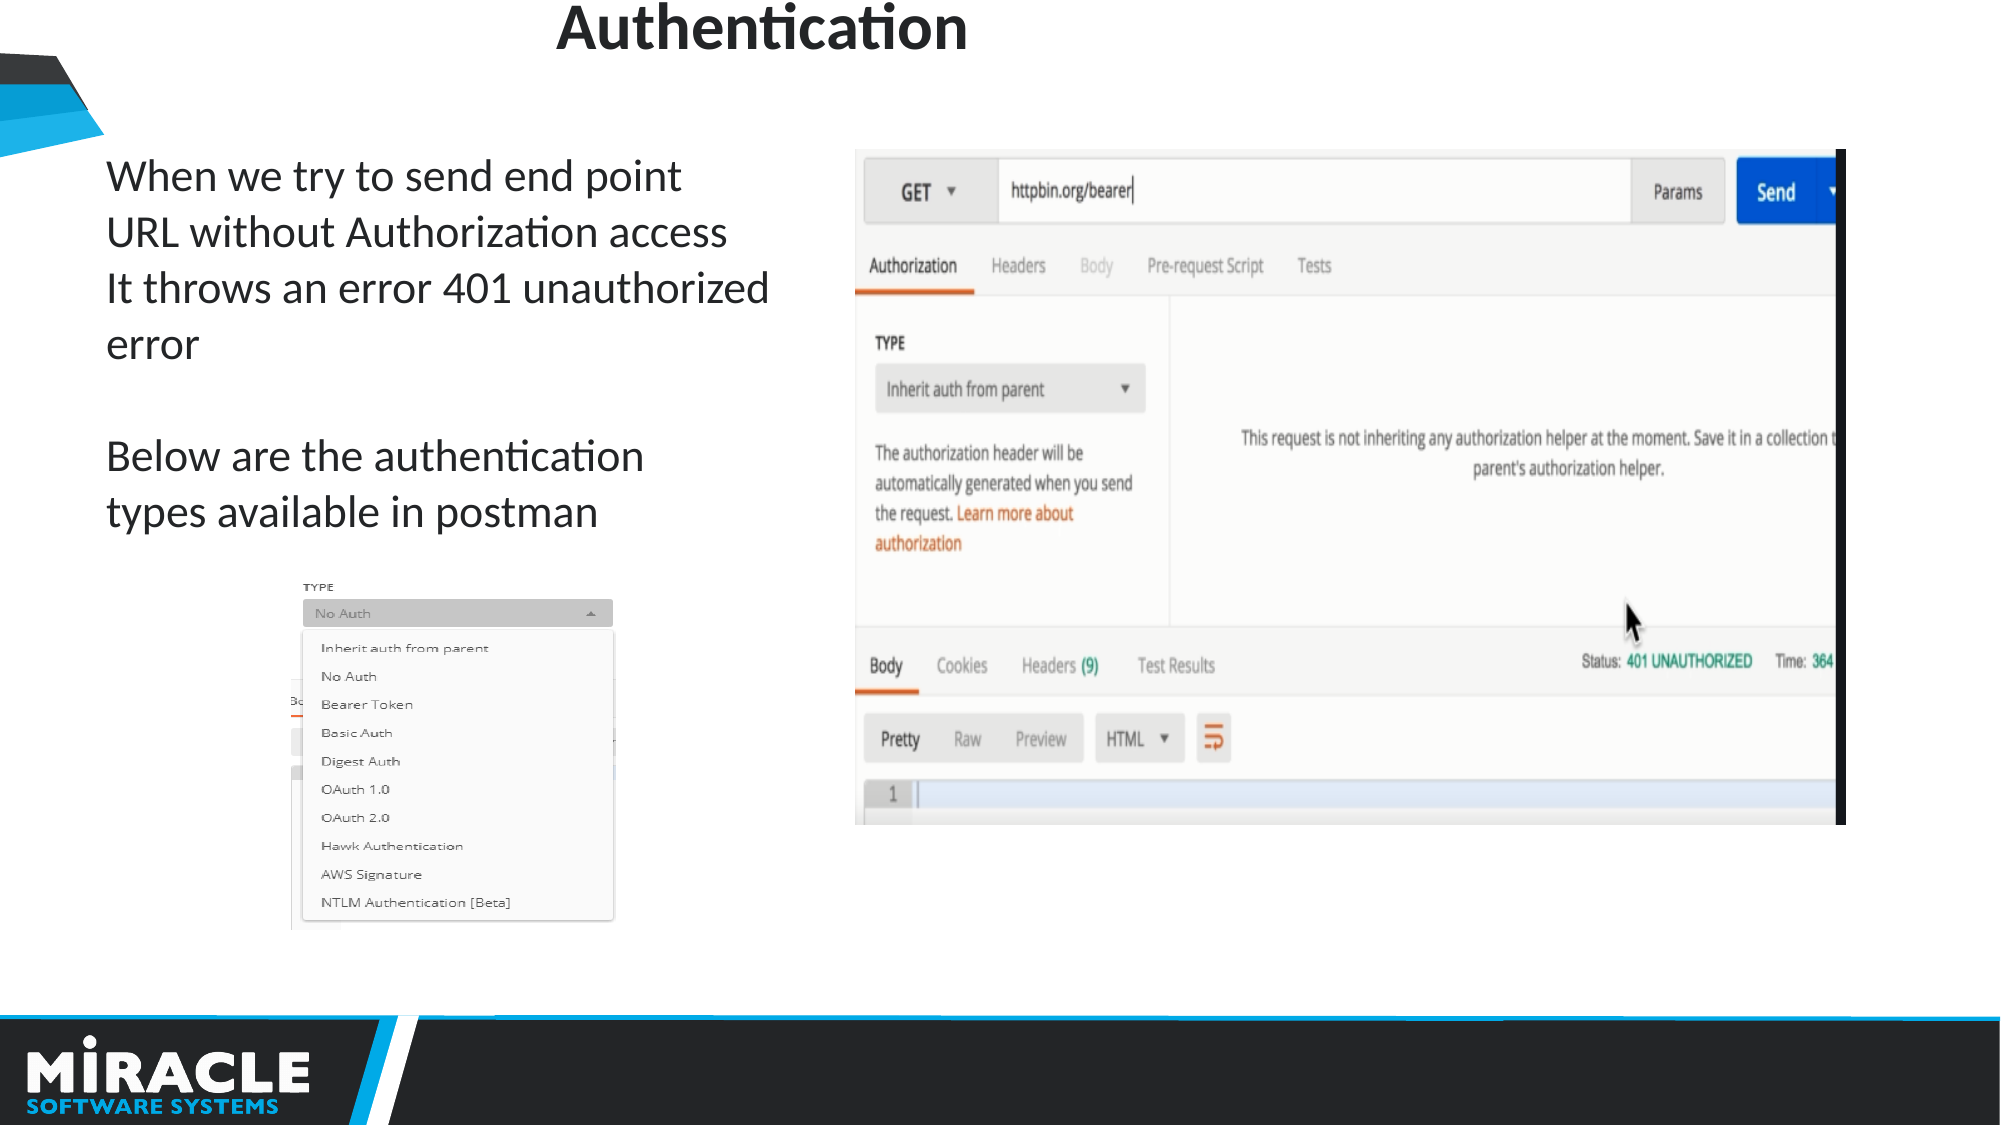

# Authentication When we try to send end point URL without Authorization access It throws an error 401 unauthorized error Below are the authentication types available in postman